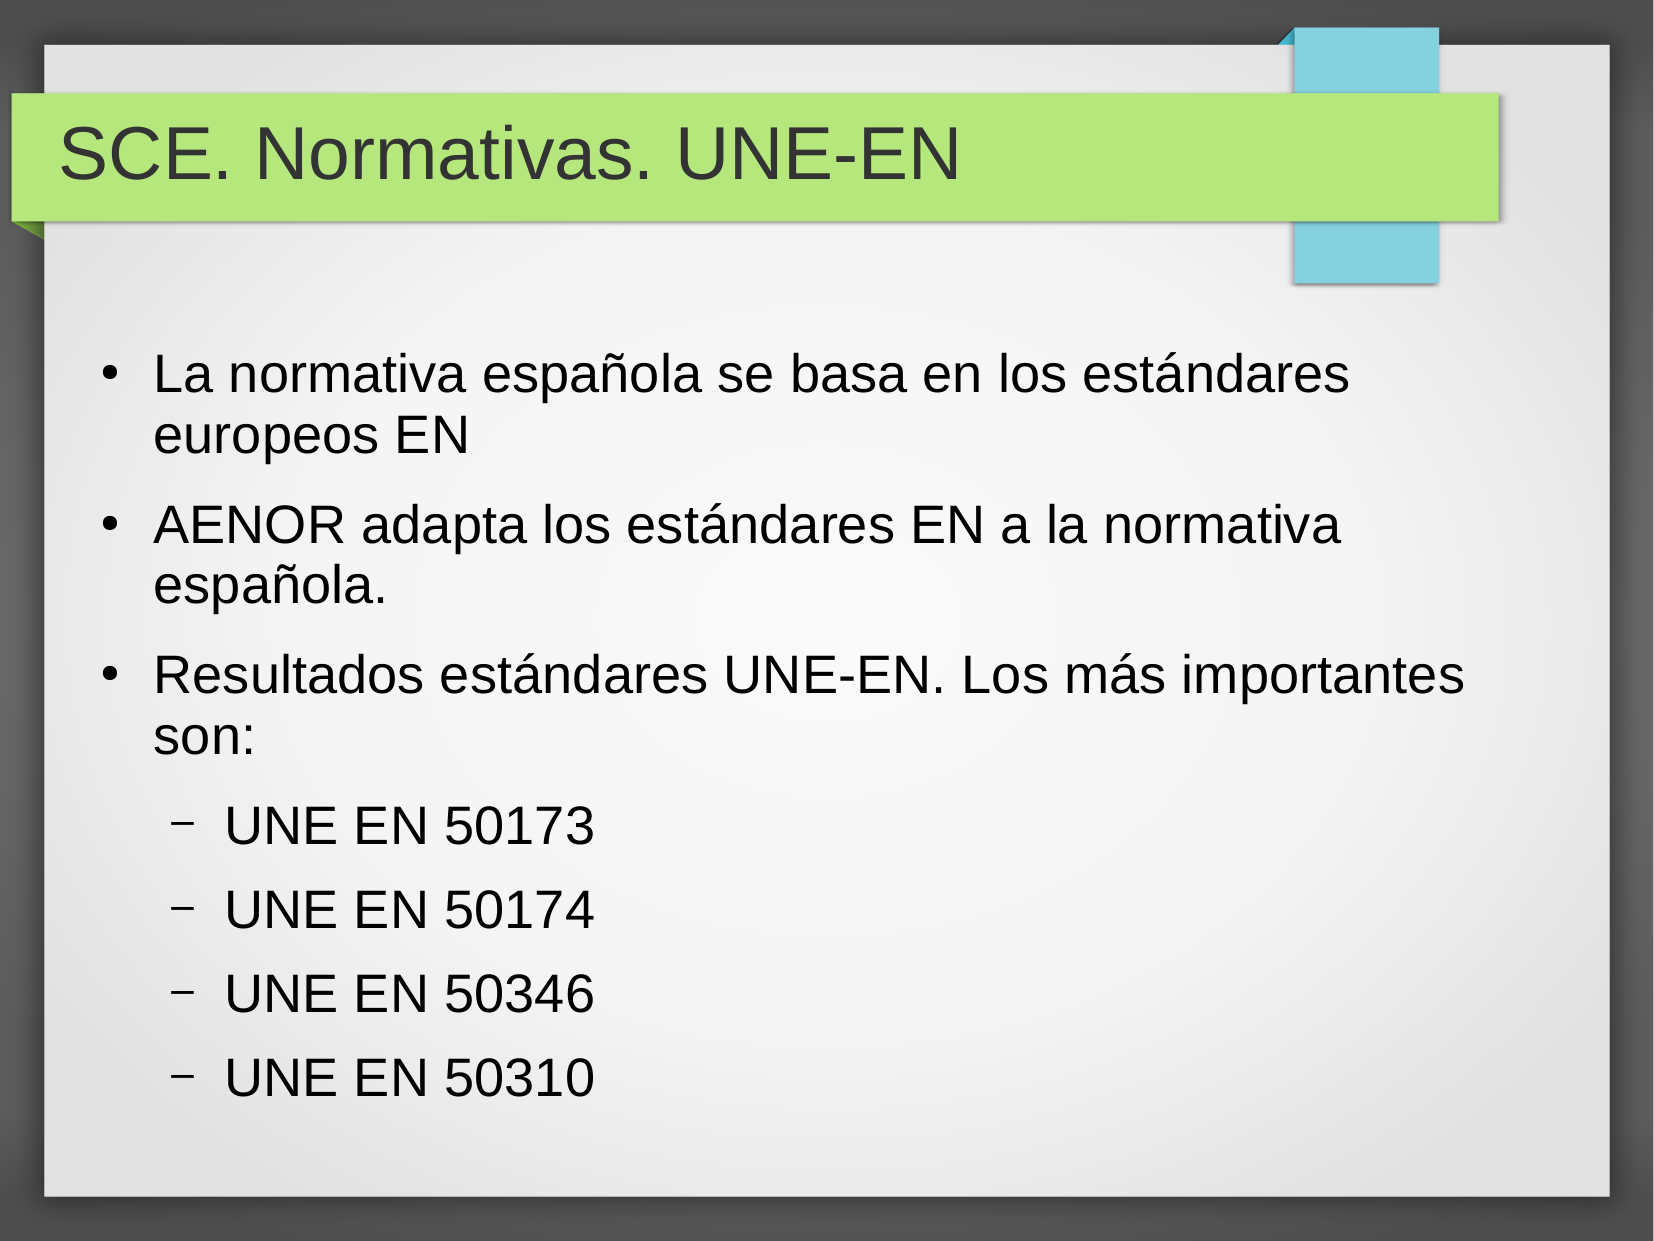

# SCE. Normativas. UNE-EN
La normativa española se basa en los estándares europeos EN
AENOR adapta los estándares EN a la normativa española.
Resultados estándares UNE-EN. Los más importantes son:
UNE EN 50173
UNE EN 50174
UNE EN 50346
UNE EN 50310